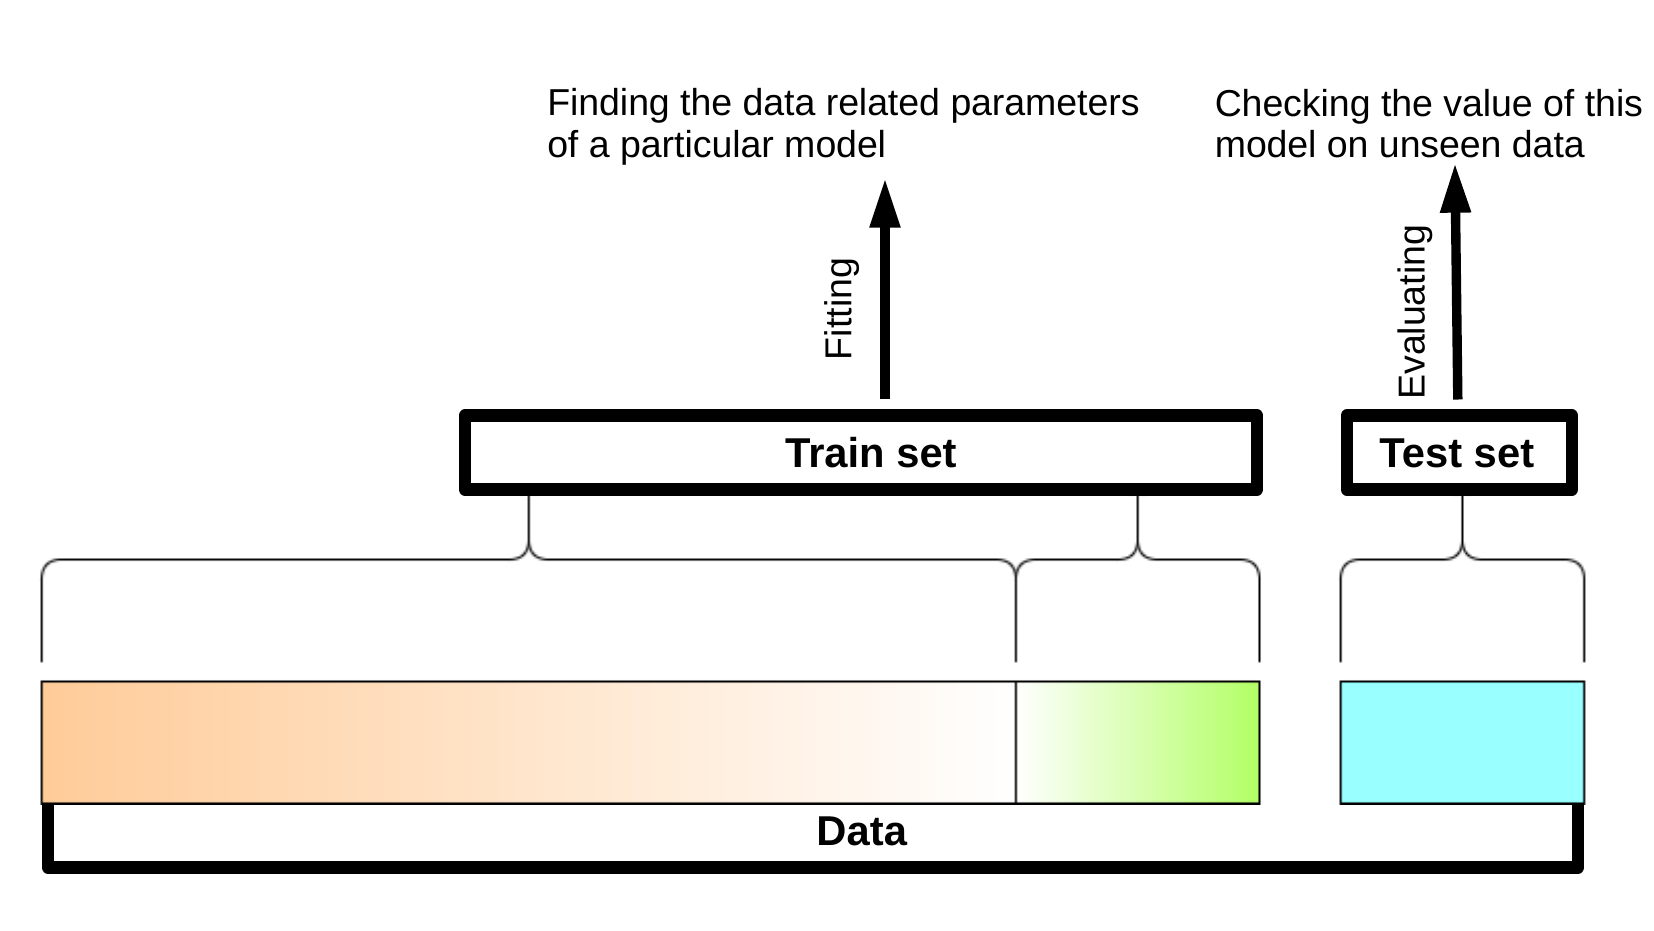

Finding the data related parameters
of a particular model
Checking the value of this model on unseen data
Fitting
Evaluating
 Train set
 Test set
 Data